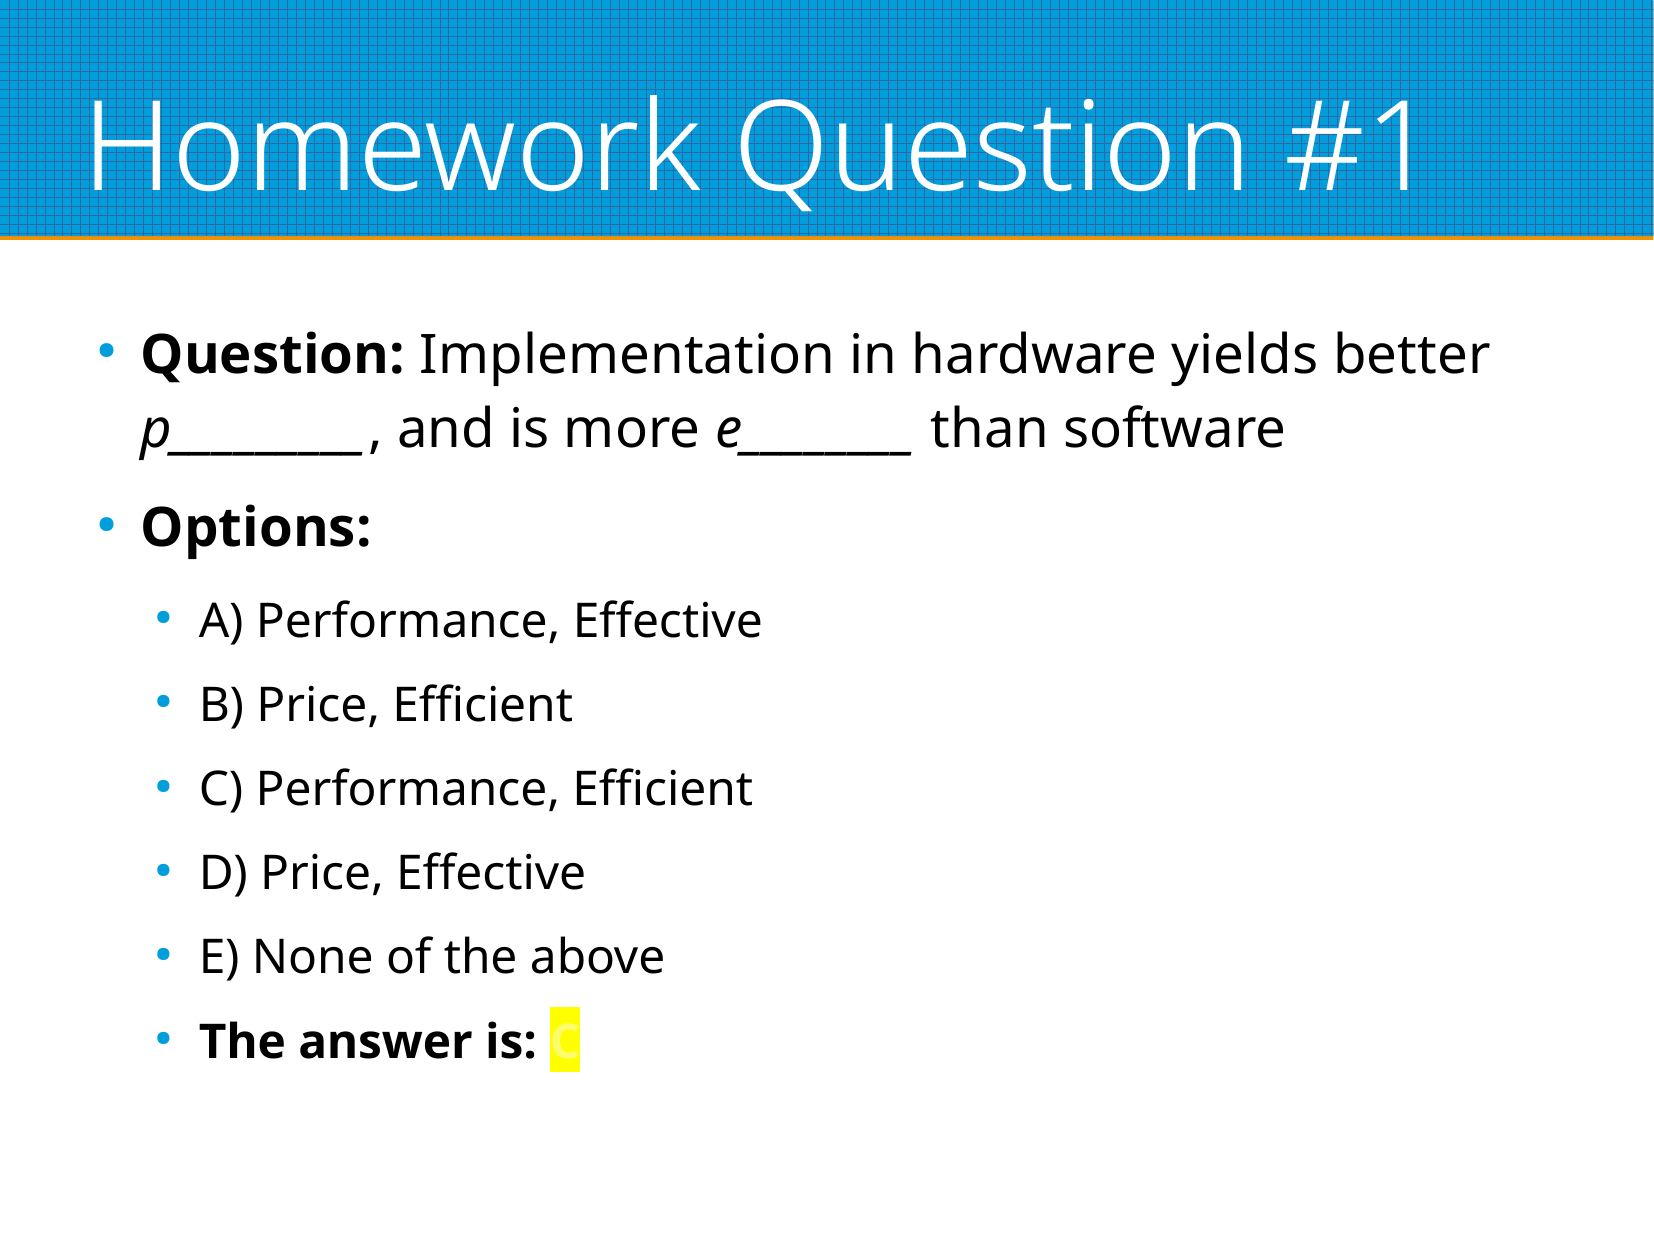

# Homework Question #1
Question: Implementation in hardware yields better p_________, and is more e________ than software
Options:
A) Performance, Effective
B) Price, Efficient
C) Performance, Efficient
D) Price, Effective
E) None of the above
The answer is: C